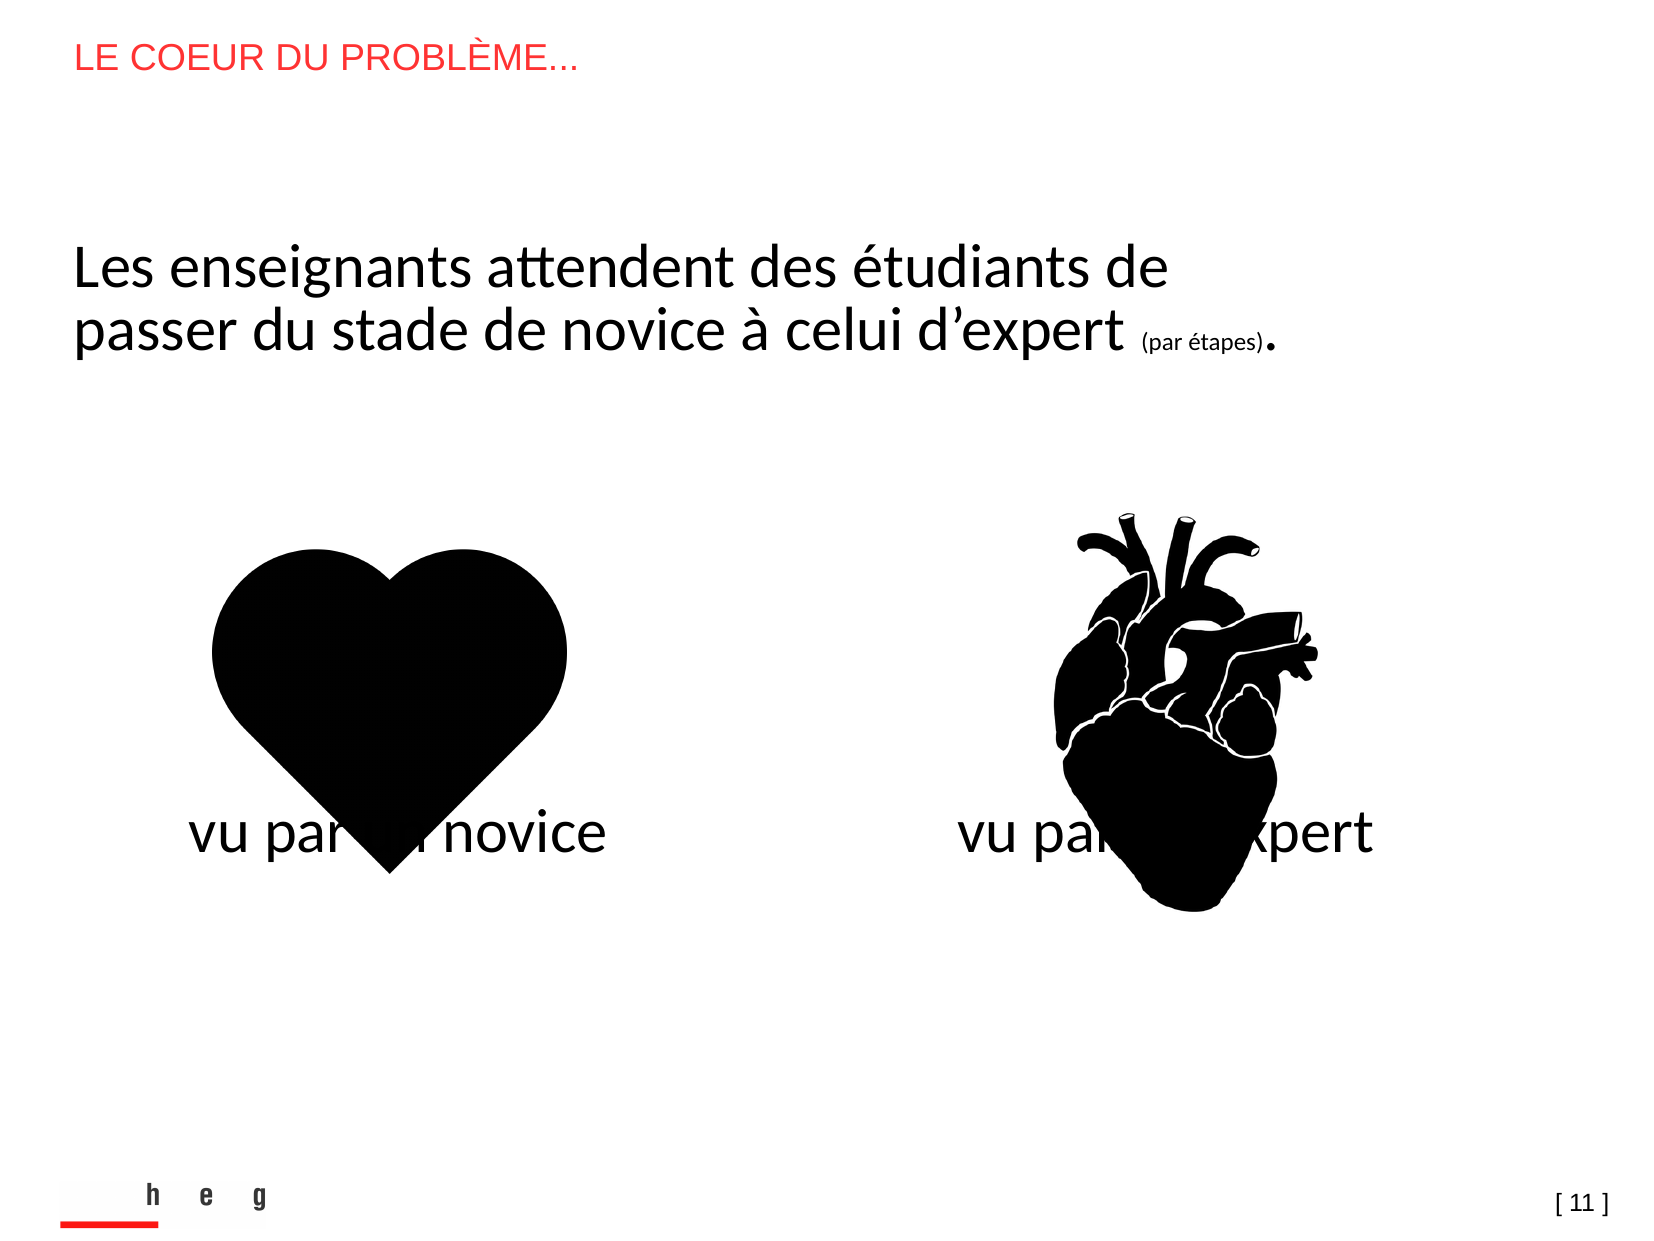

LE COEUR DU PROBLÈME...
Les enseignants attendent des étudiants de
passer du stade de novice à celui d’expert (par étapes).
	vu par un novice	vu par un expert